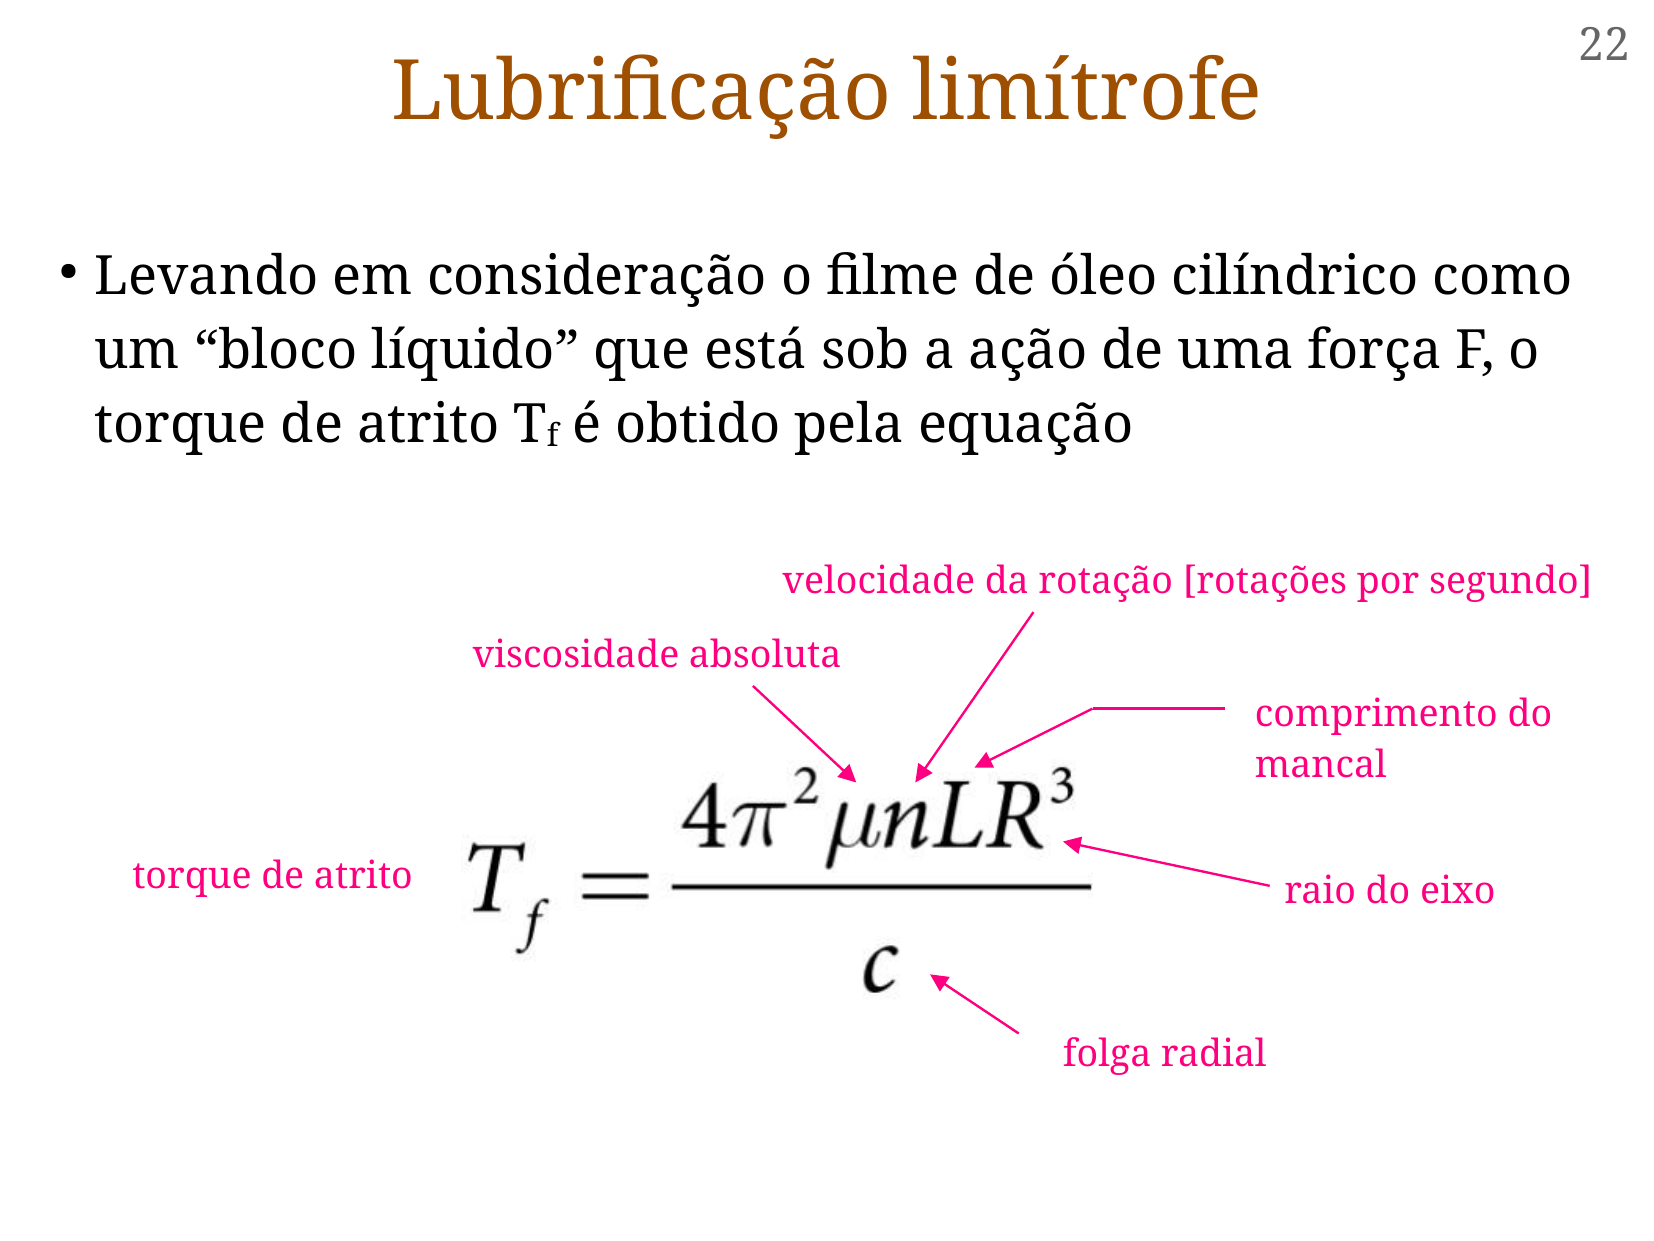

22
# Lubrificação limítrofe
Levando em consideração o filme de óleo cilíndrico como um “bloco líquido” que está sob a ação de uma força F, o torque de atrito Tf é obtido pela equação
velocidade da rotação [rotações por segundo]
viscosidade absoluta
comprimento do mancal
torque de atrito
raio do eixo
folga radial